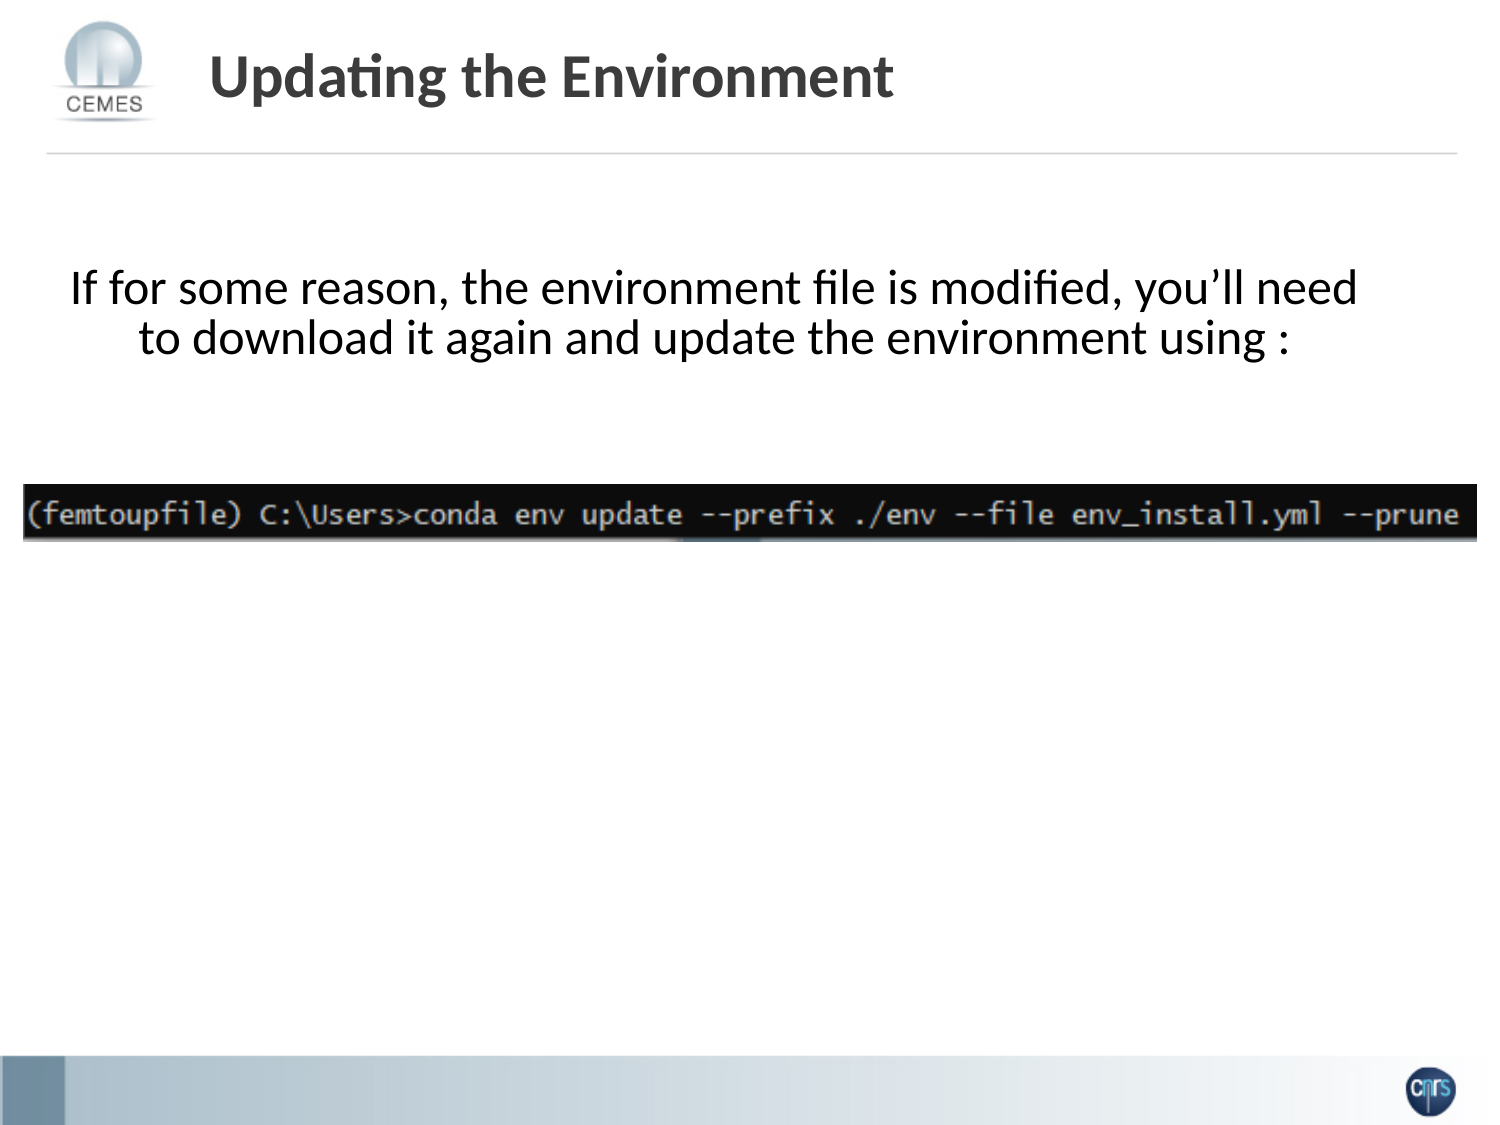

Updating the Environment
If for some reason, the environment file is modified, you’ll need to download it again and update the environment using :